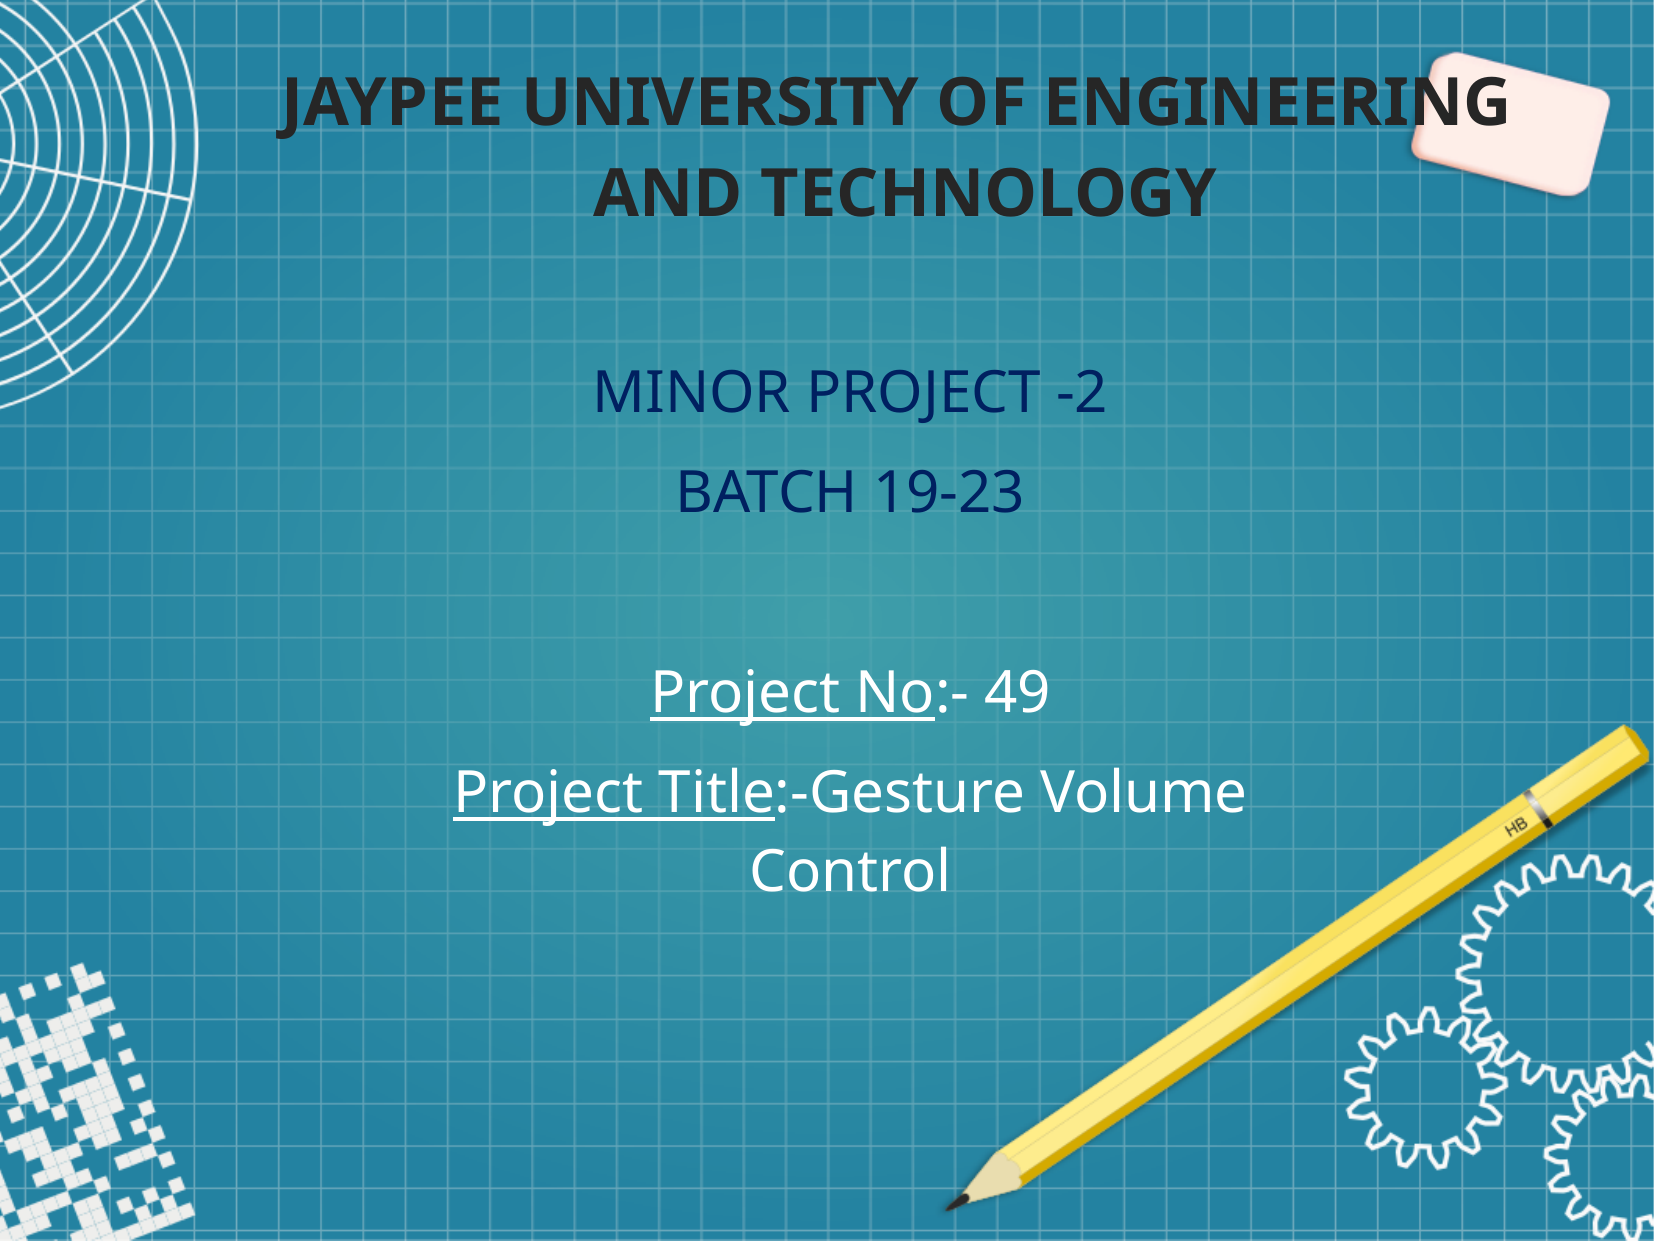

JAYPEE UNIVERSITY OF ENGINEERING
AND TECHNOLOGY
MINOR PROJECT -2
BATCH 19-23
Project No:- 49
Project Title:-Gesture Volume Control